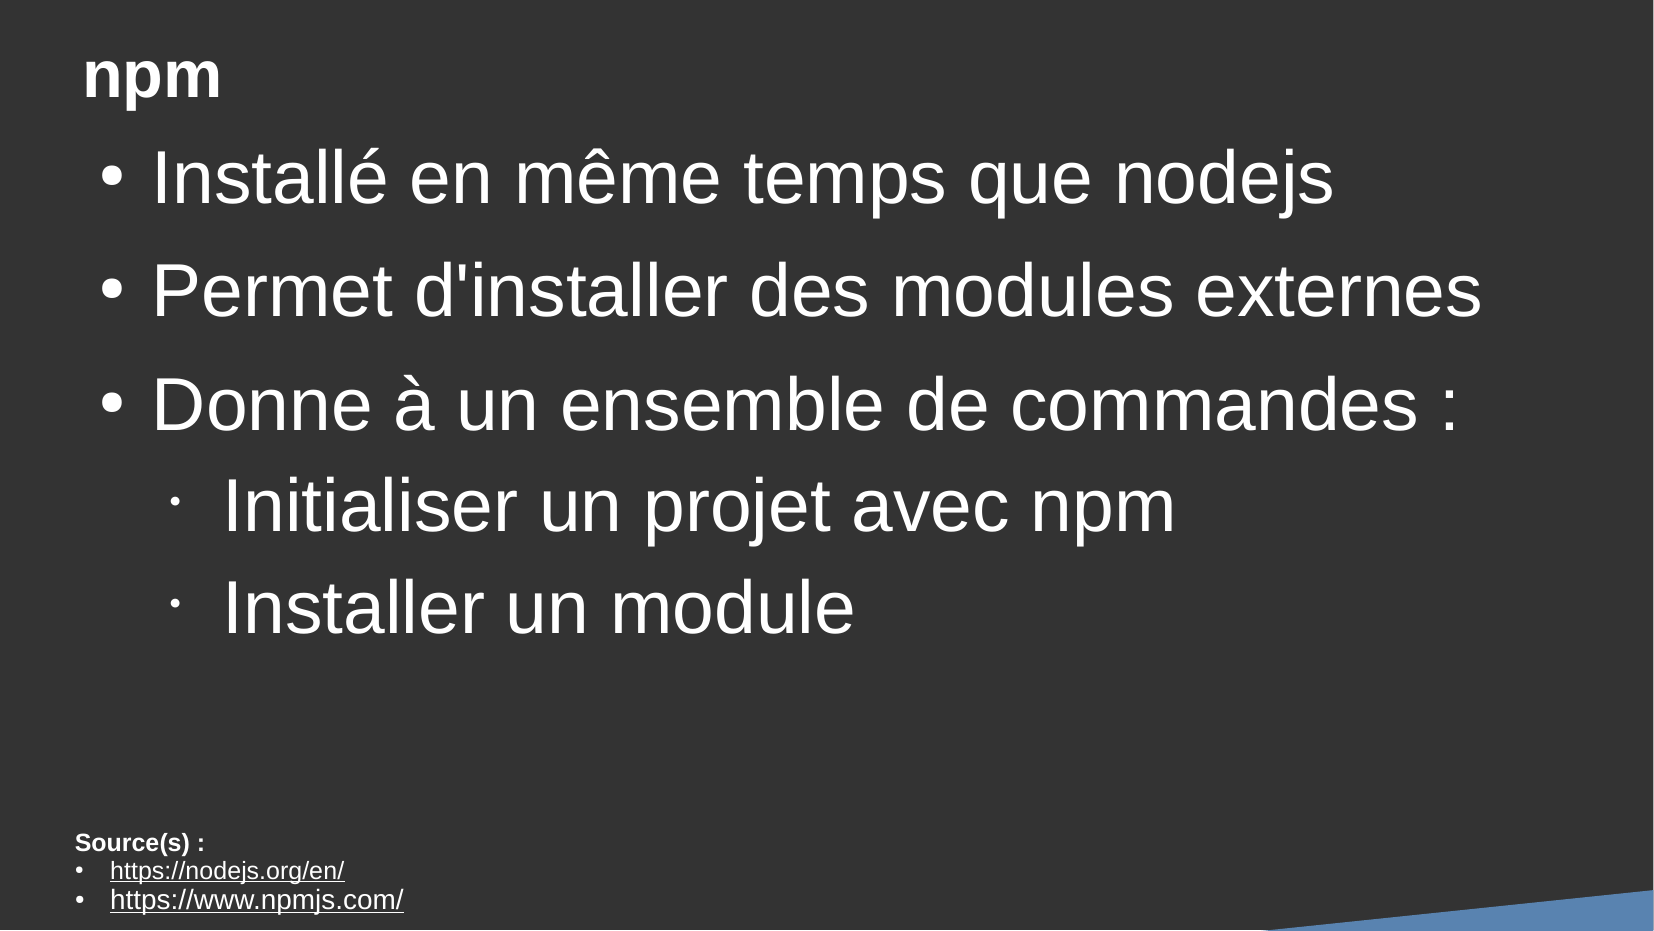

# npm
Installé en même temps que nodejs
Permet d'installer des modules externes
Donne à un ensemble de commandes :
Initialiser un projet avec npm
Installer un module
Source(s) :
https://nodejs.org/en/
https://www.npmjs.com/